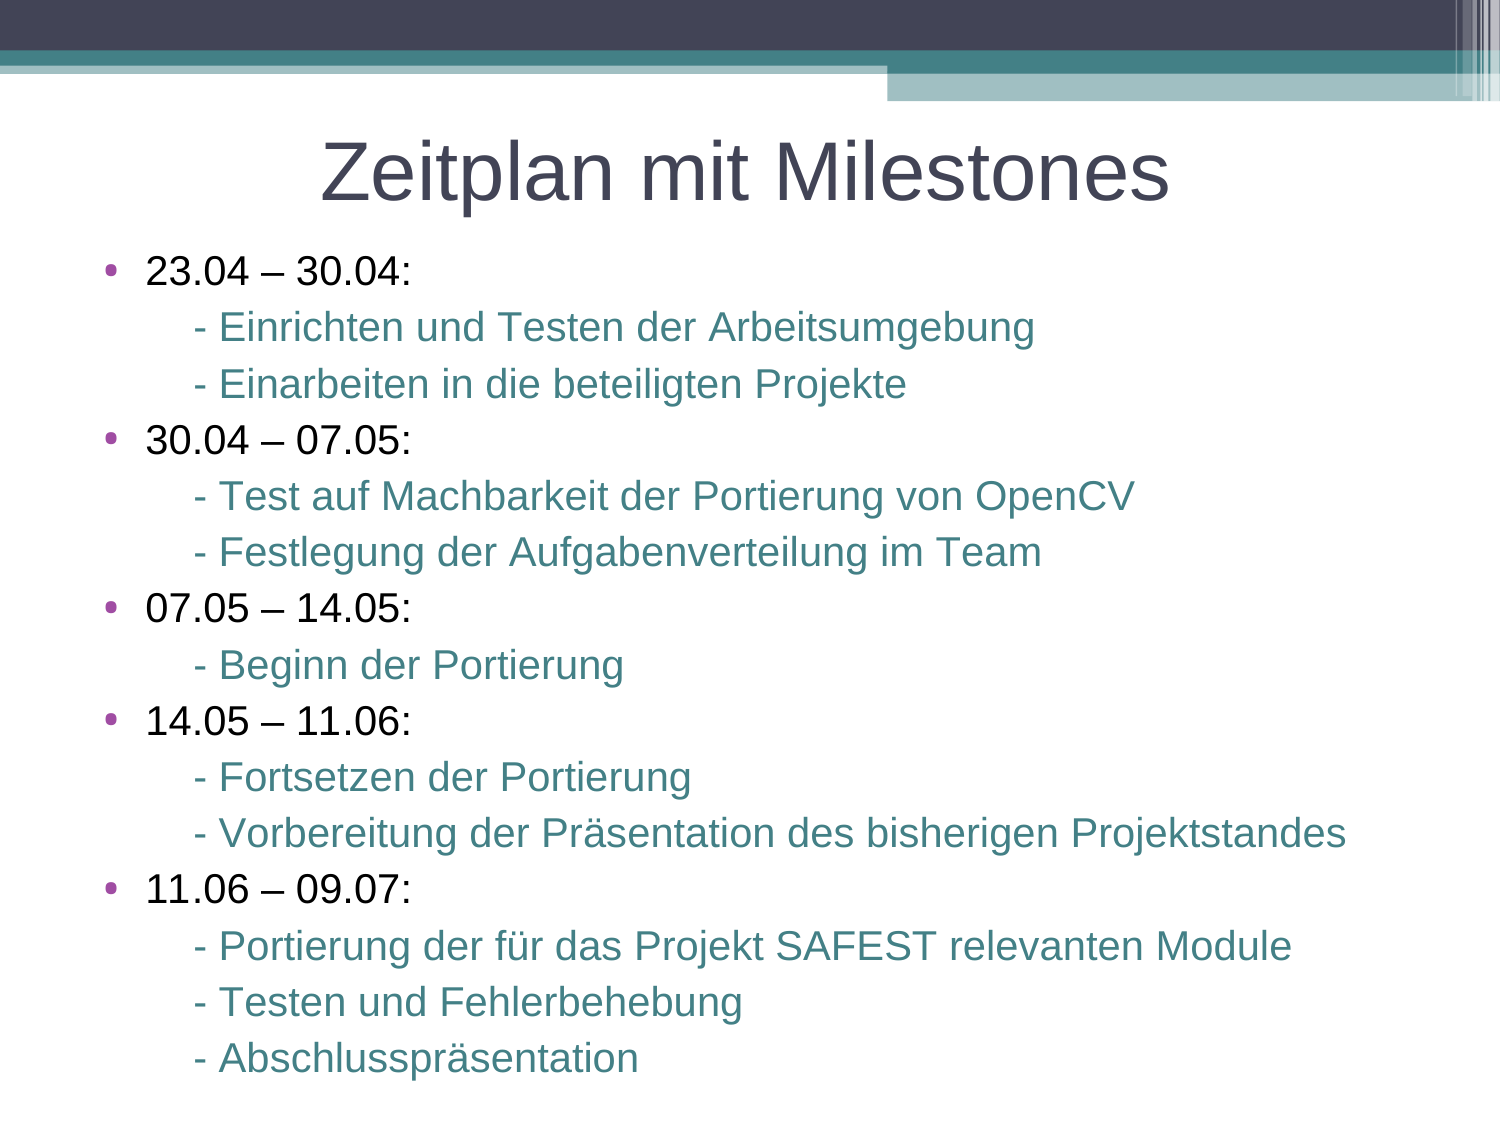

# Zeitplan mit Milestones
23.04 – 30.04:
- Einrichten und Testen der Arbeitsumgebung
- Einarbeiten in die beteiligten Projekte
30.04 – 07.05:
- Test auf Machbarkeit der Portierung von OpenCV
- Festlegung der Aufgabenverteilung im Team
07.05 – 14.05:
- Beginn der Portierung
14.05 – 11.06:
- Fortsetzen der Portierung
- Vorbereitung der Präsentation des bisherigen Projektstandes
11.06 – 09.07:
- Portierung der für das Projekt SAFEST relevanten Module
- Testen und Fehlerbehebung
- Abschlusspräsentation